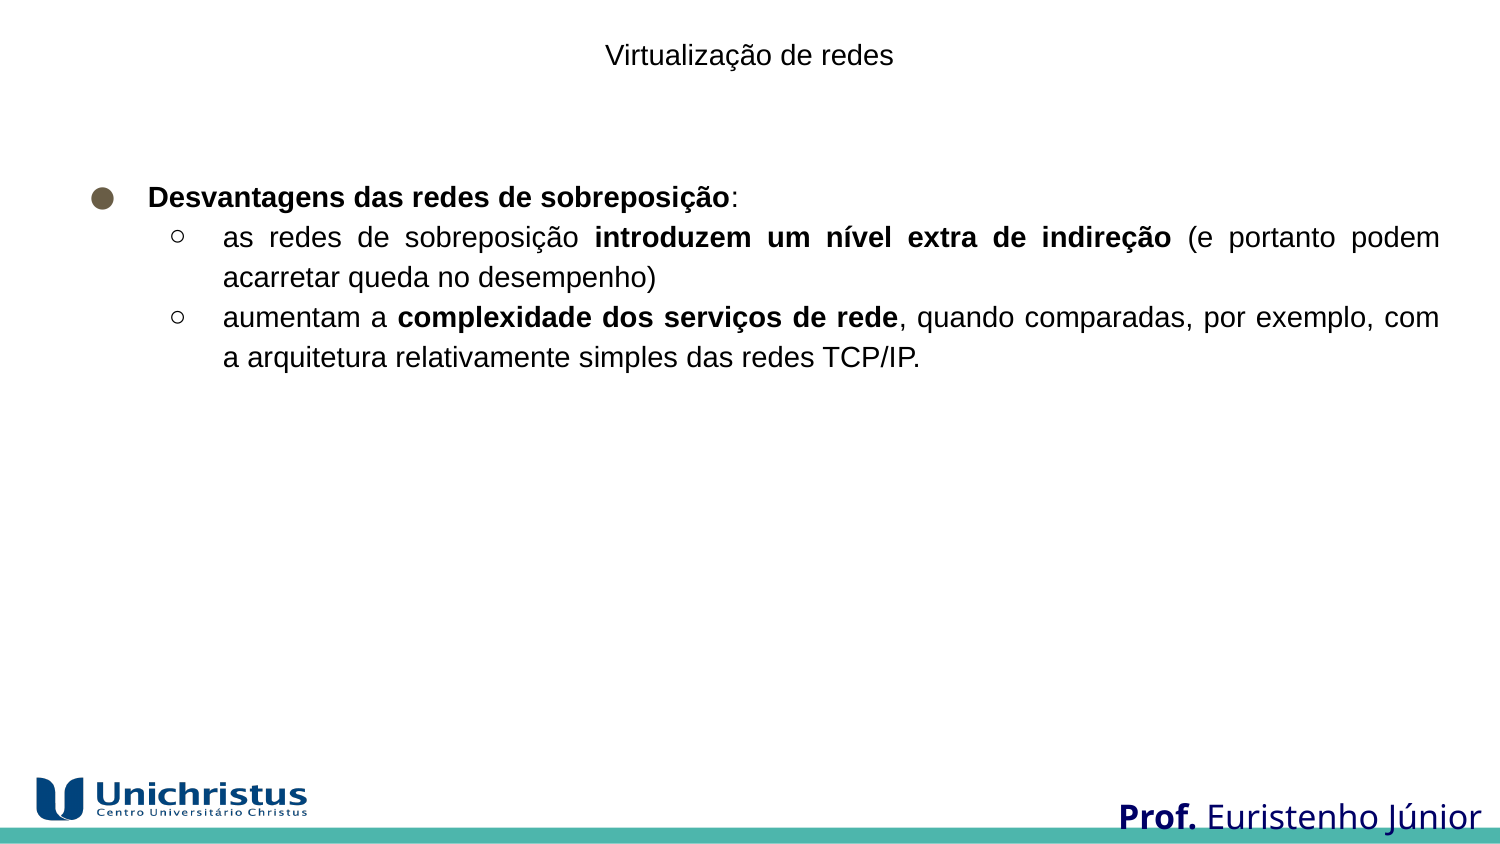

# Virtualização de redes
Desvantagens das redes de sobreposição:
as redes de sobreposição introduzem um nível extra de indireção (e portanto podem acarretar queda no desempenho)
aumentam a complexidade dos serviços de rede, quando comparadas, por exemplo, com a arquitetura relativamente simples das redes TCP/IP.